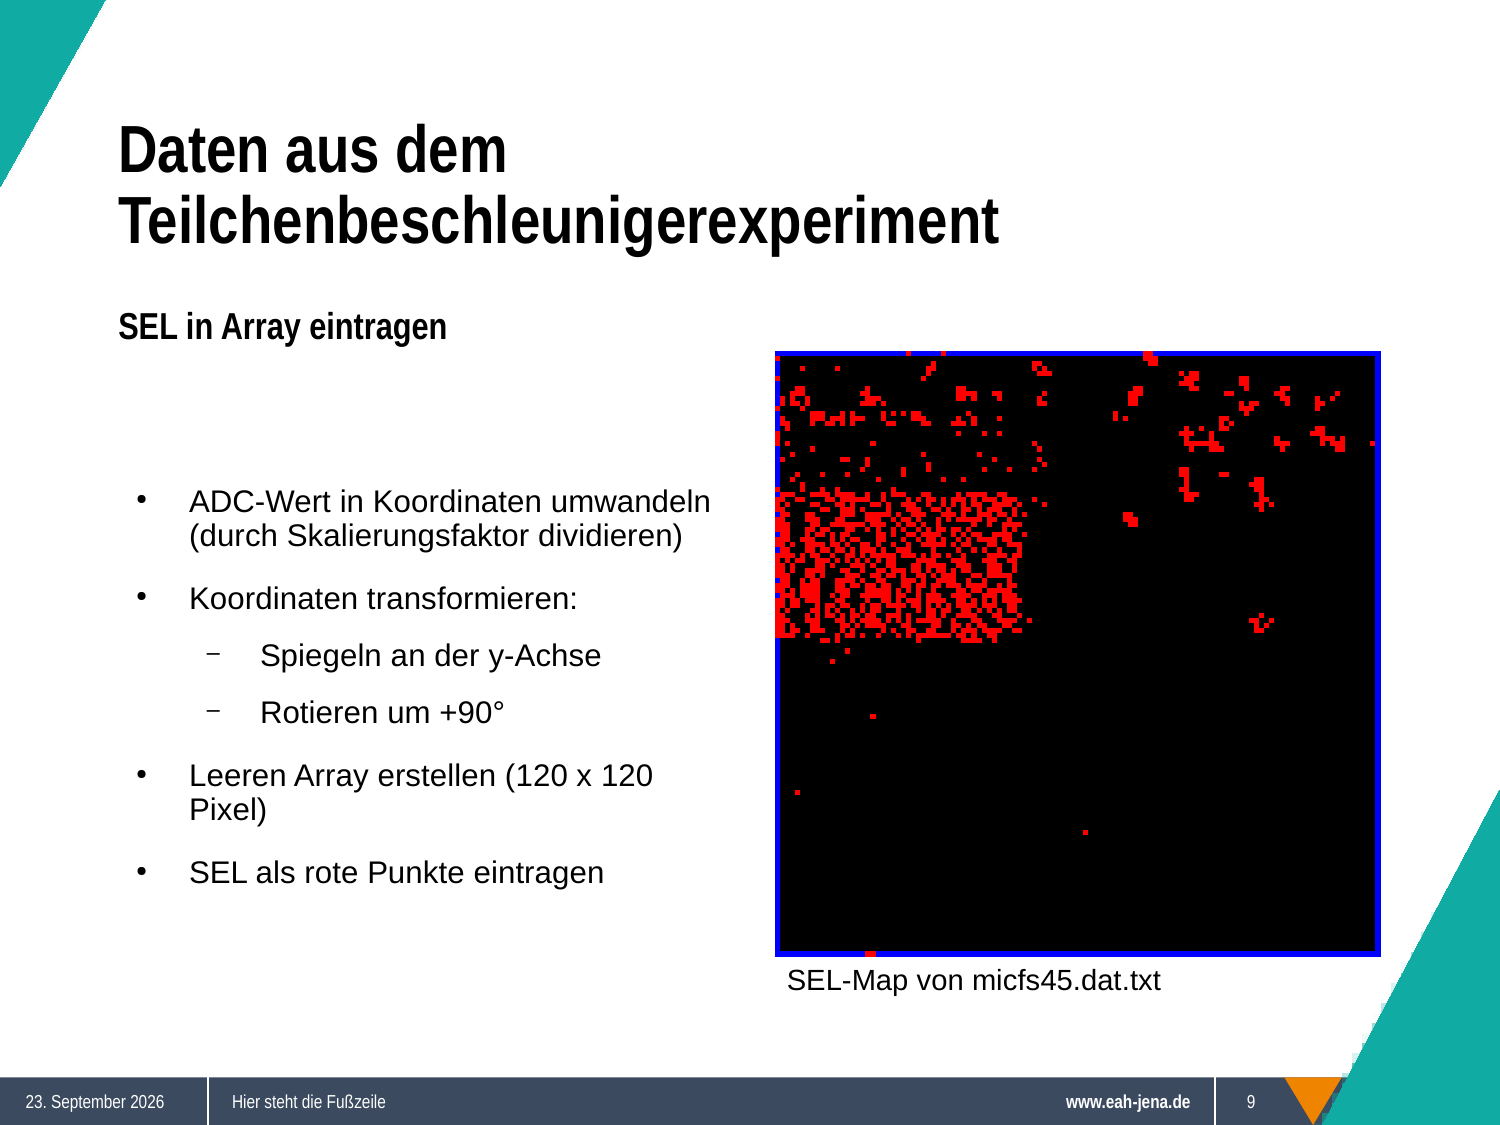

Daten aus dem Teilchenbeschleunigerexperiment
# SEL in Array eintragen
ADC-Wert in Koordinaten umwandeln (durch Skalierungsfaktor dividieren)
Koordinaten transformieren:
Spiegeln an der y-Achse
Rotieren um +90°
Leeren Array erstellen (120 x 120 Pixel)
SEL als rote Punkte eintragen
SEL-Map von micfs45.dat.txt
Hier steht die Fußzeile
9